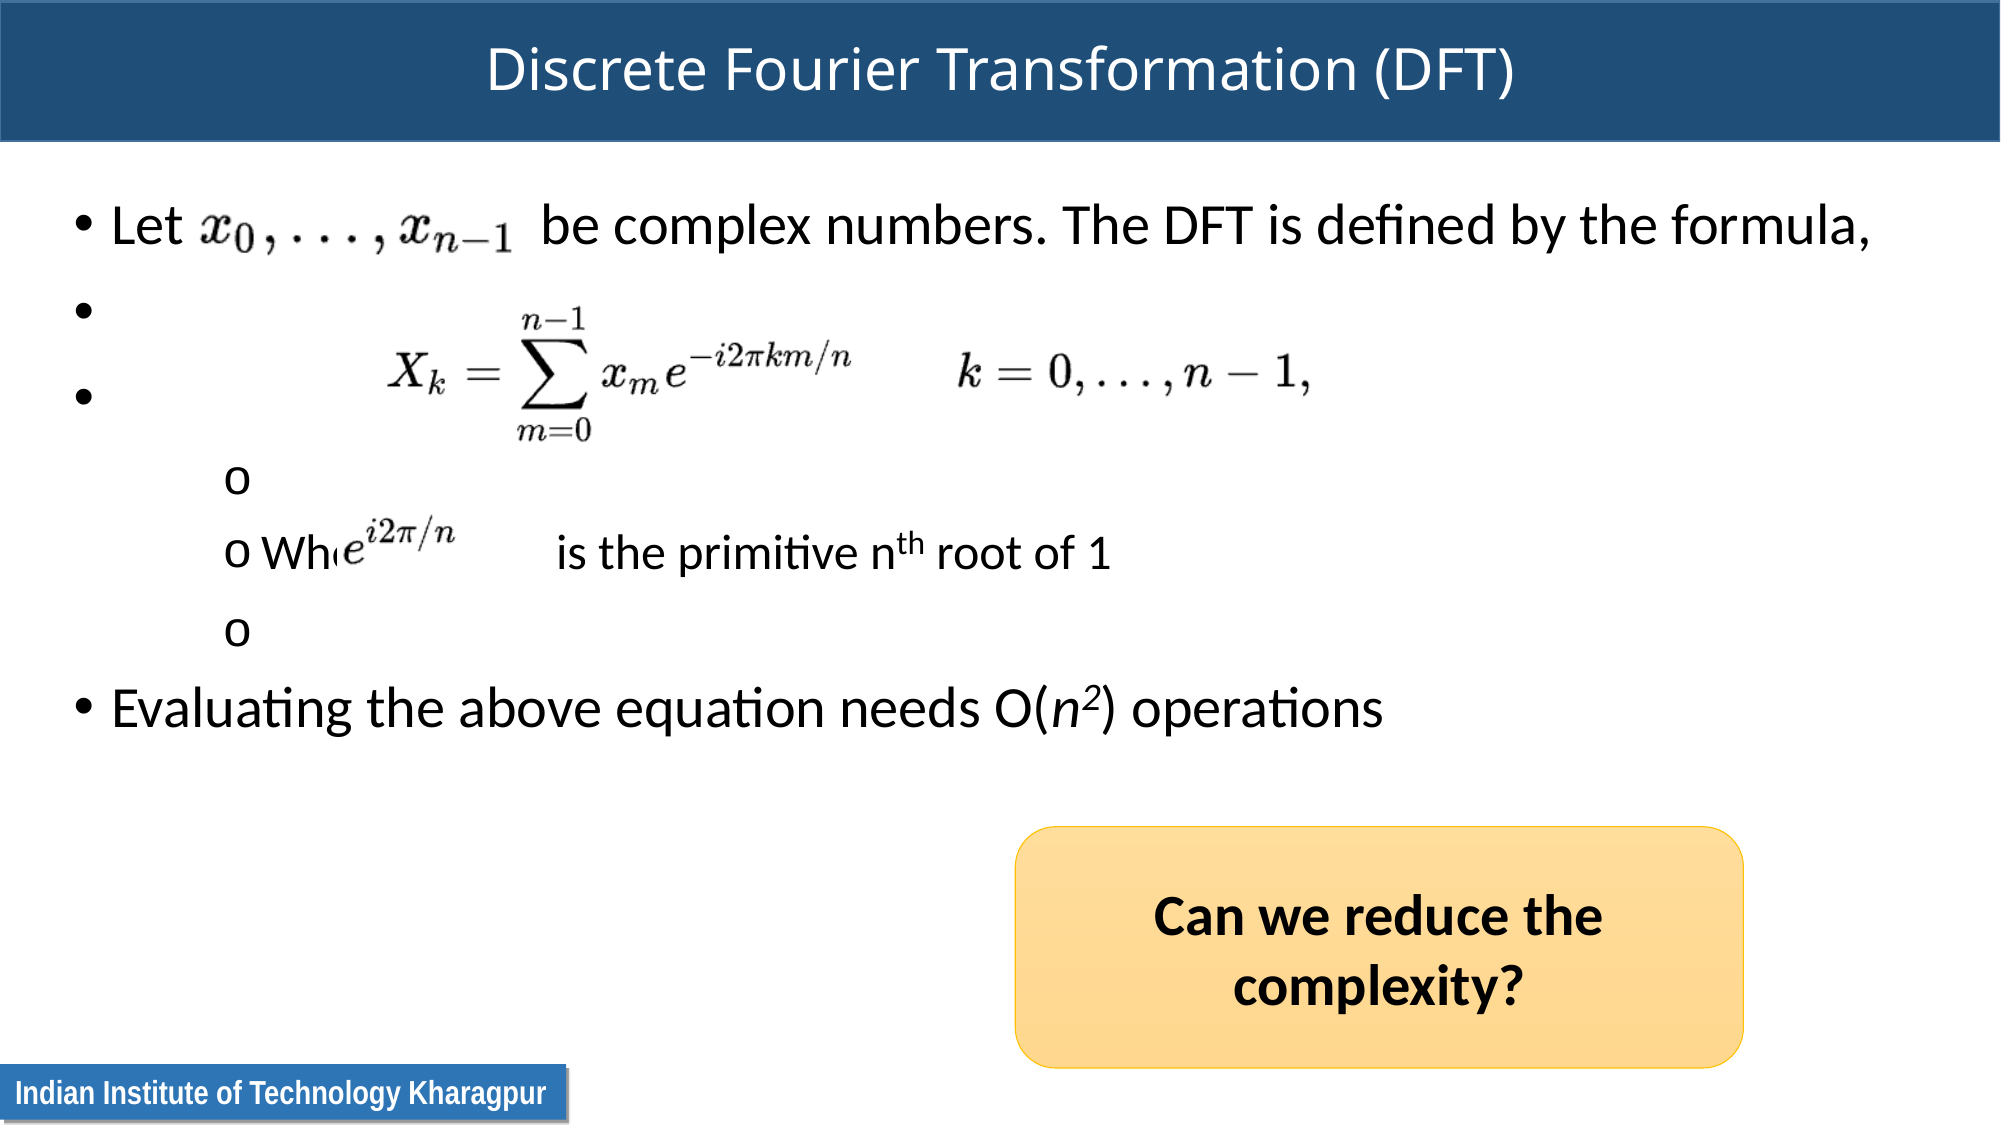

Discrete Fourier Transformation (DFT)
# Let be complex numbers. The DFT is defined by the formula,
Where is the primitive nth root of 1
Evaluating the above equation needs O(n2) operations
Can we reduce the complexity?